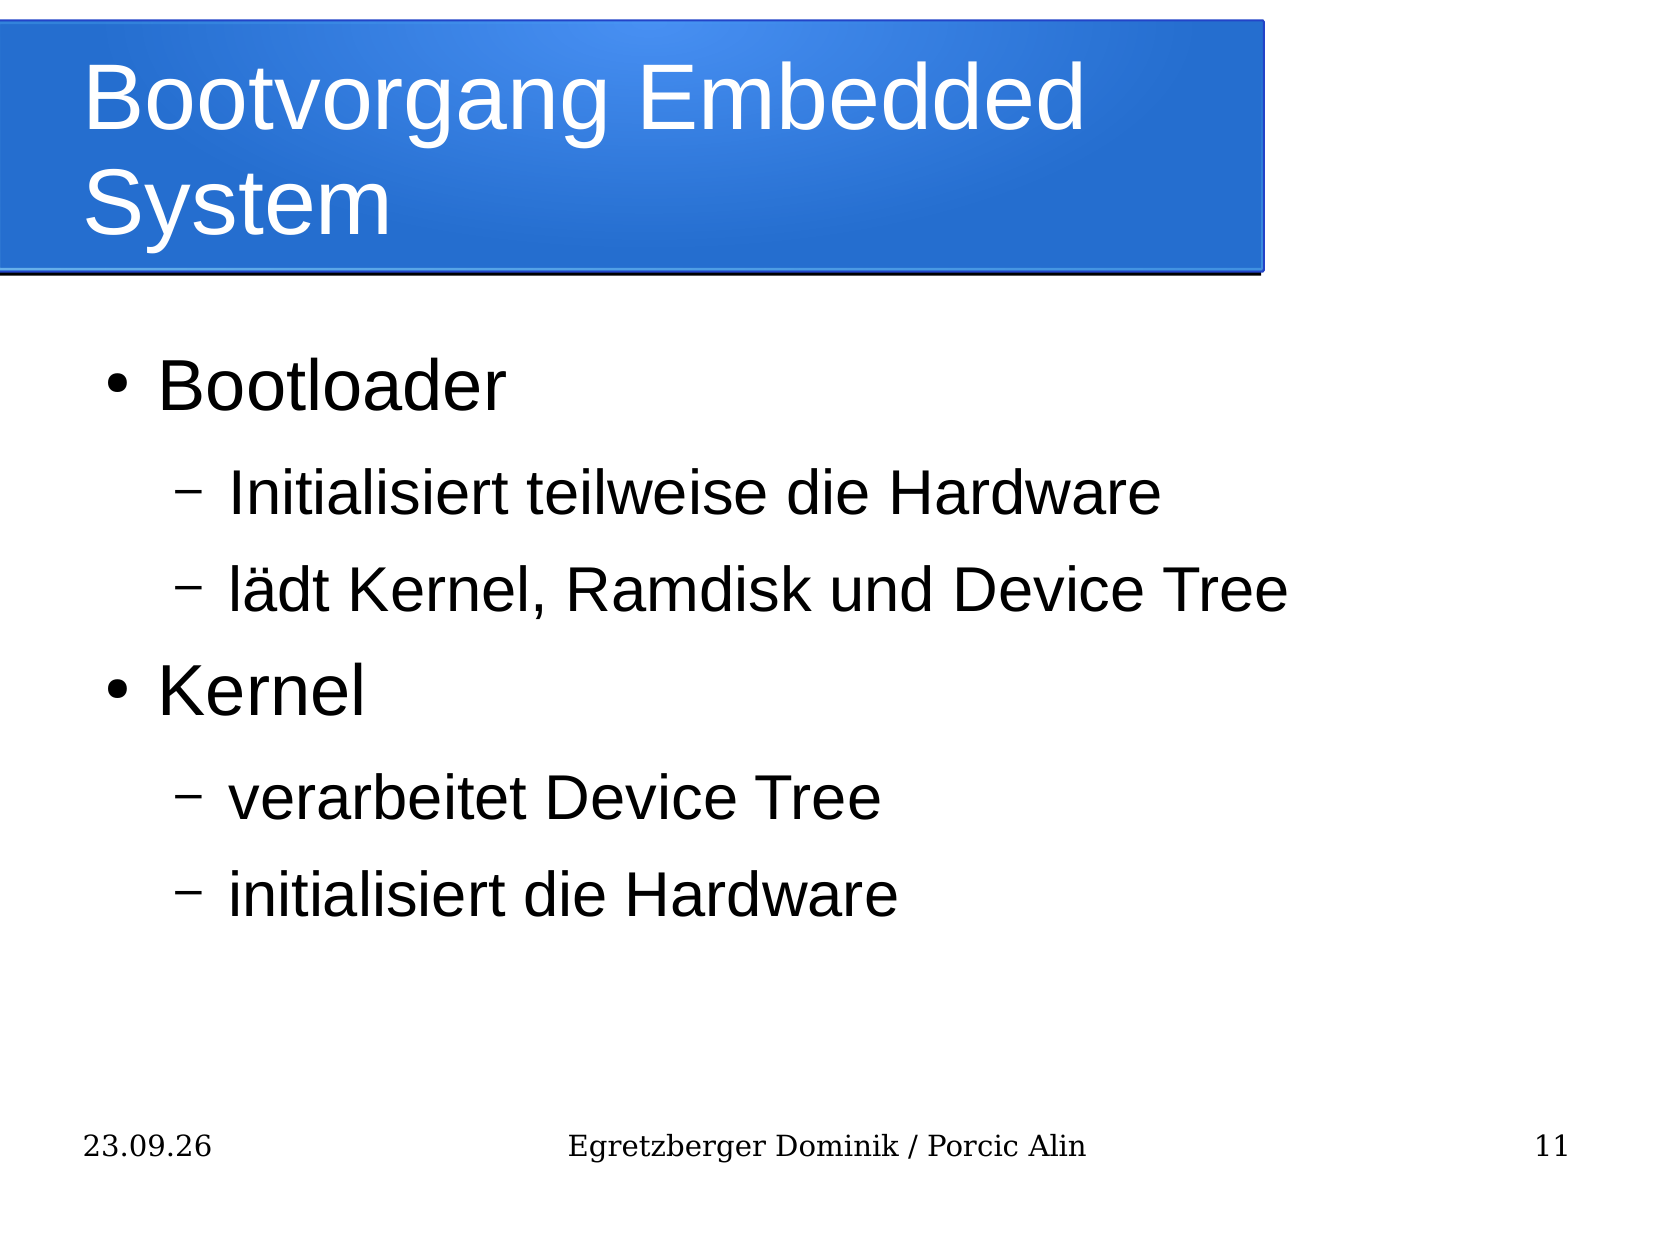

# Bootvorgang Embedded System
Bootloader
Initialisiert teilweise die Hardware
lädt Kernel, Ramdisk und Device Tree
Kernel
verarbeitet Device Tree
initialisiert die Hardware
Egretzberger Dominik / Porcic Alin
11